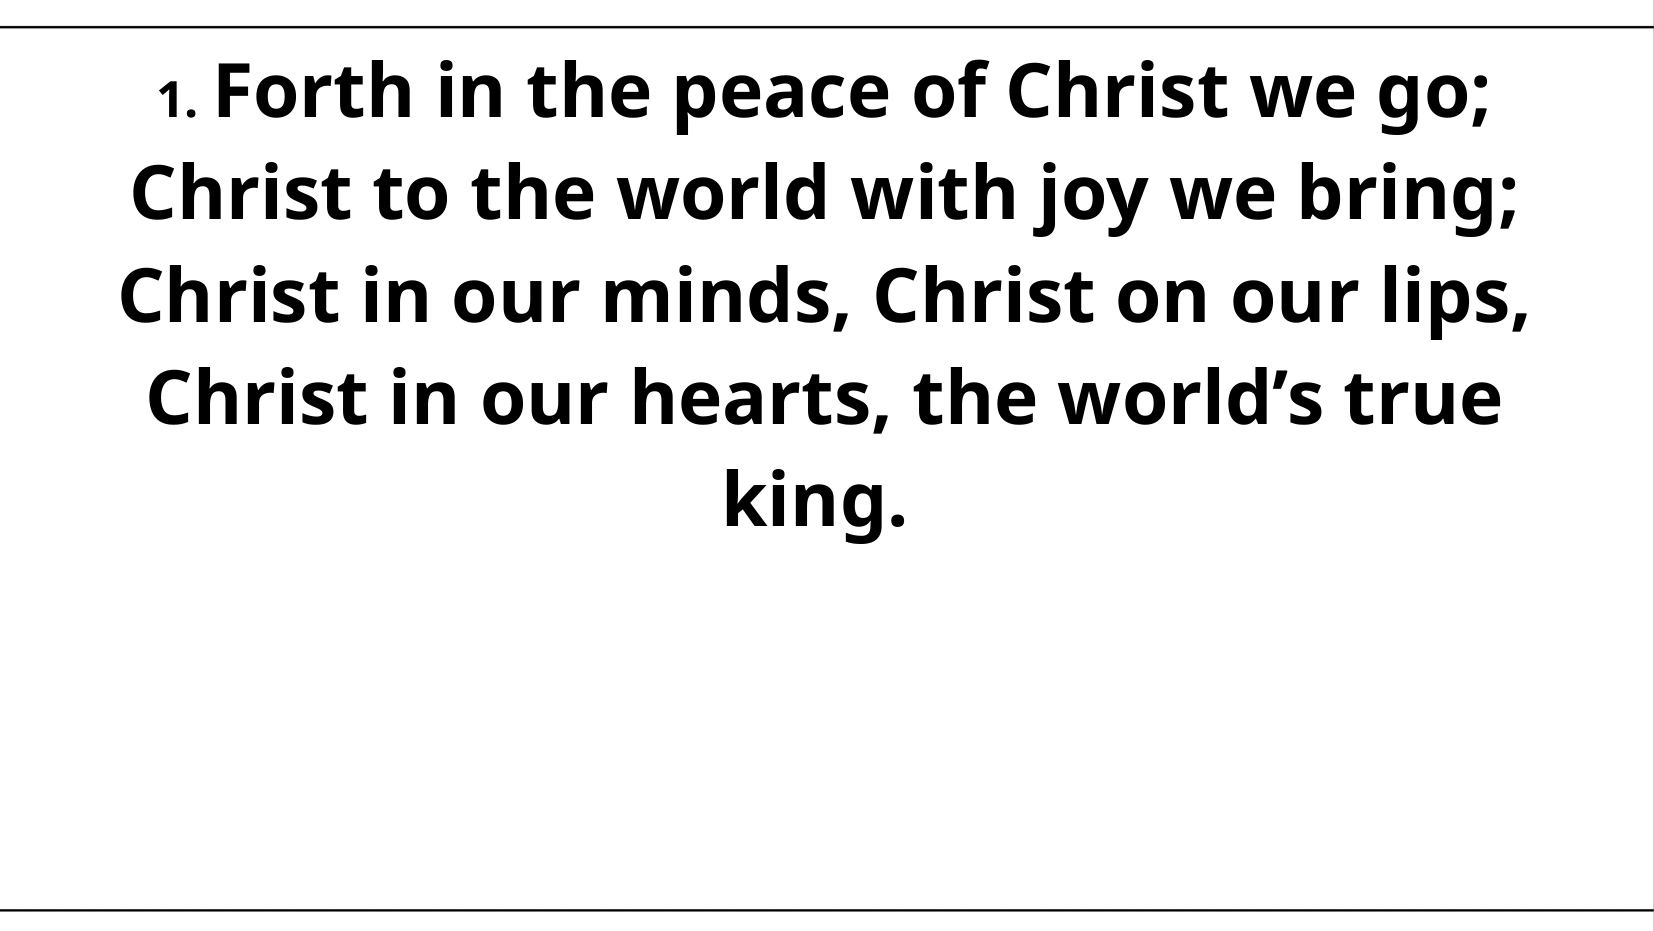

1. Forth in the peace of Christ we go;
Christ to the world with joy we bring;
Christ in our minds, Christ on our lips,
Christ in our hearts, the world’s true king.